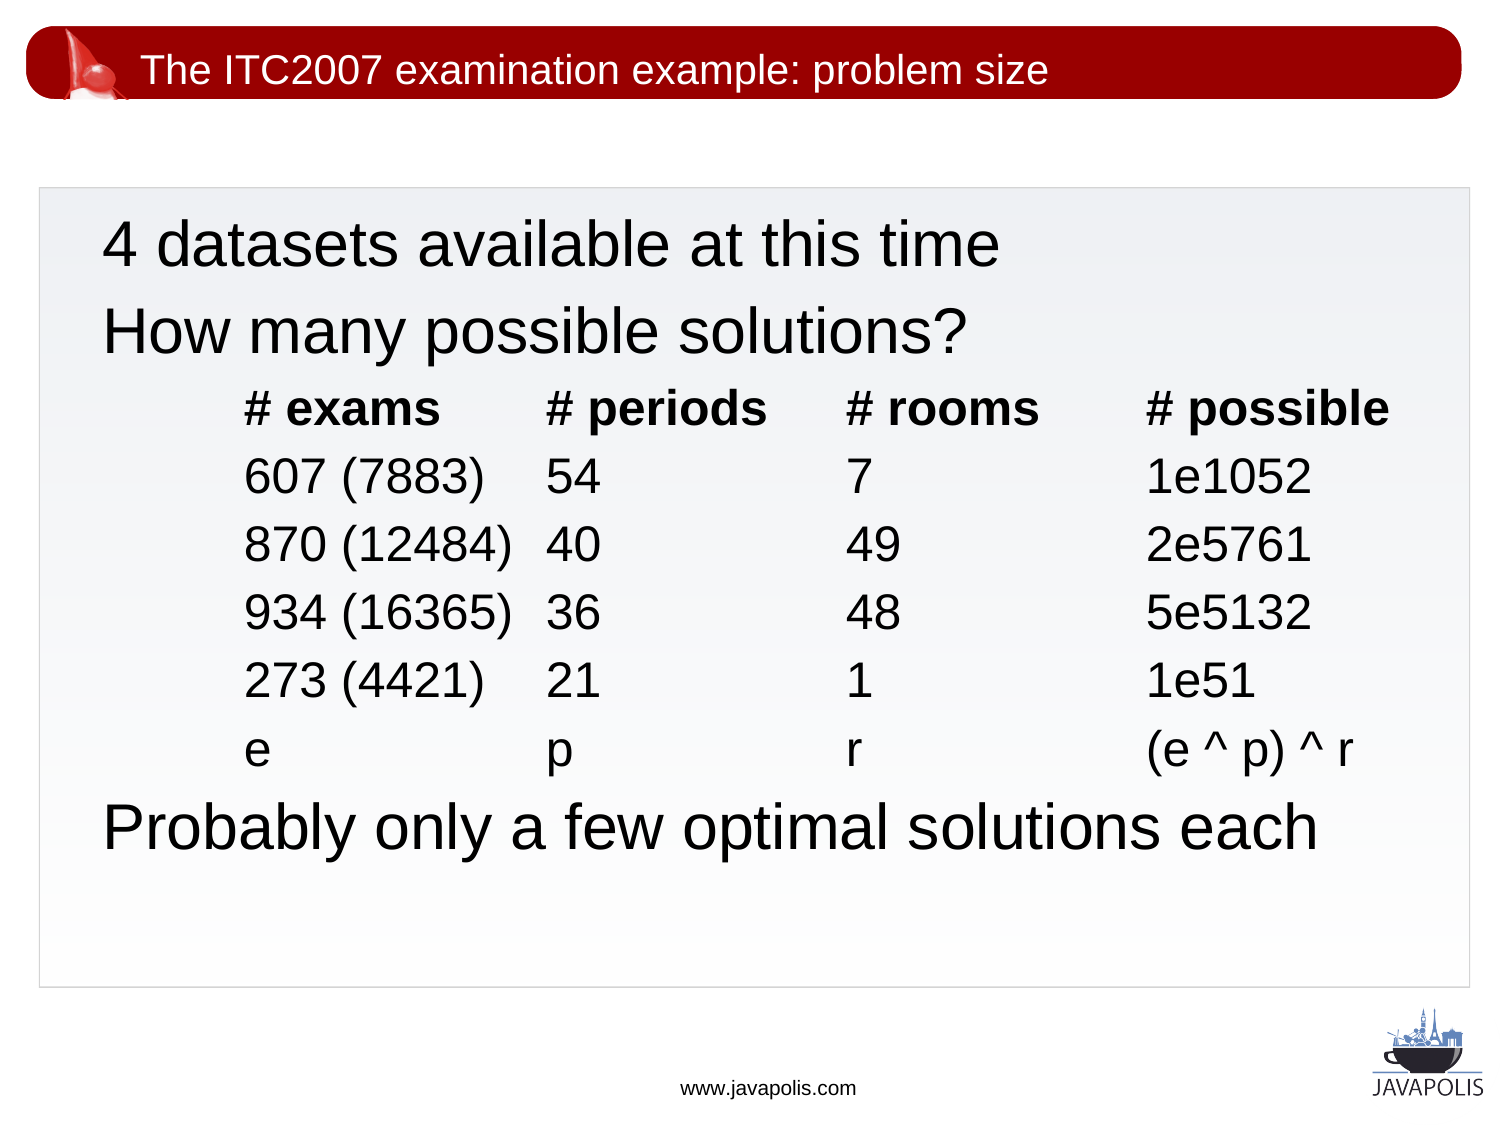

The ITC2007 examination example: problem size
# 4 datasets available at this time
How many possible solutions?
# exams	# periods	# rooms	# possible
607 (7883)	54		7		1e1052
870 (12484)	40		49		2e5761
934 (16365)	36		48		5e5132
273 (4421)	21		1		1e51
e		p	 	r		(e ^ p) ^ r
Probably only a few optimal solutions each